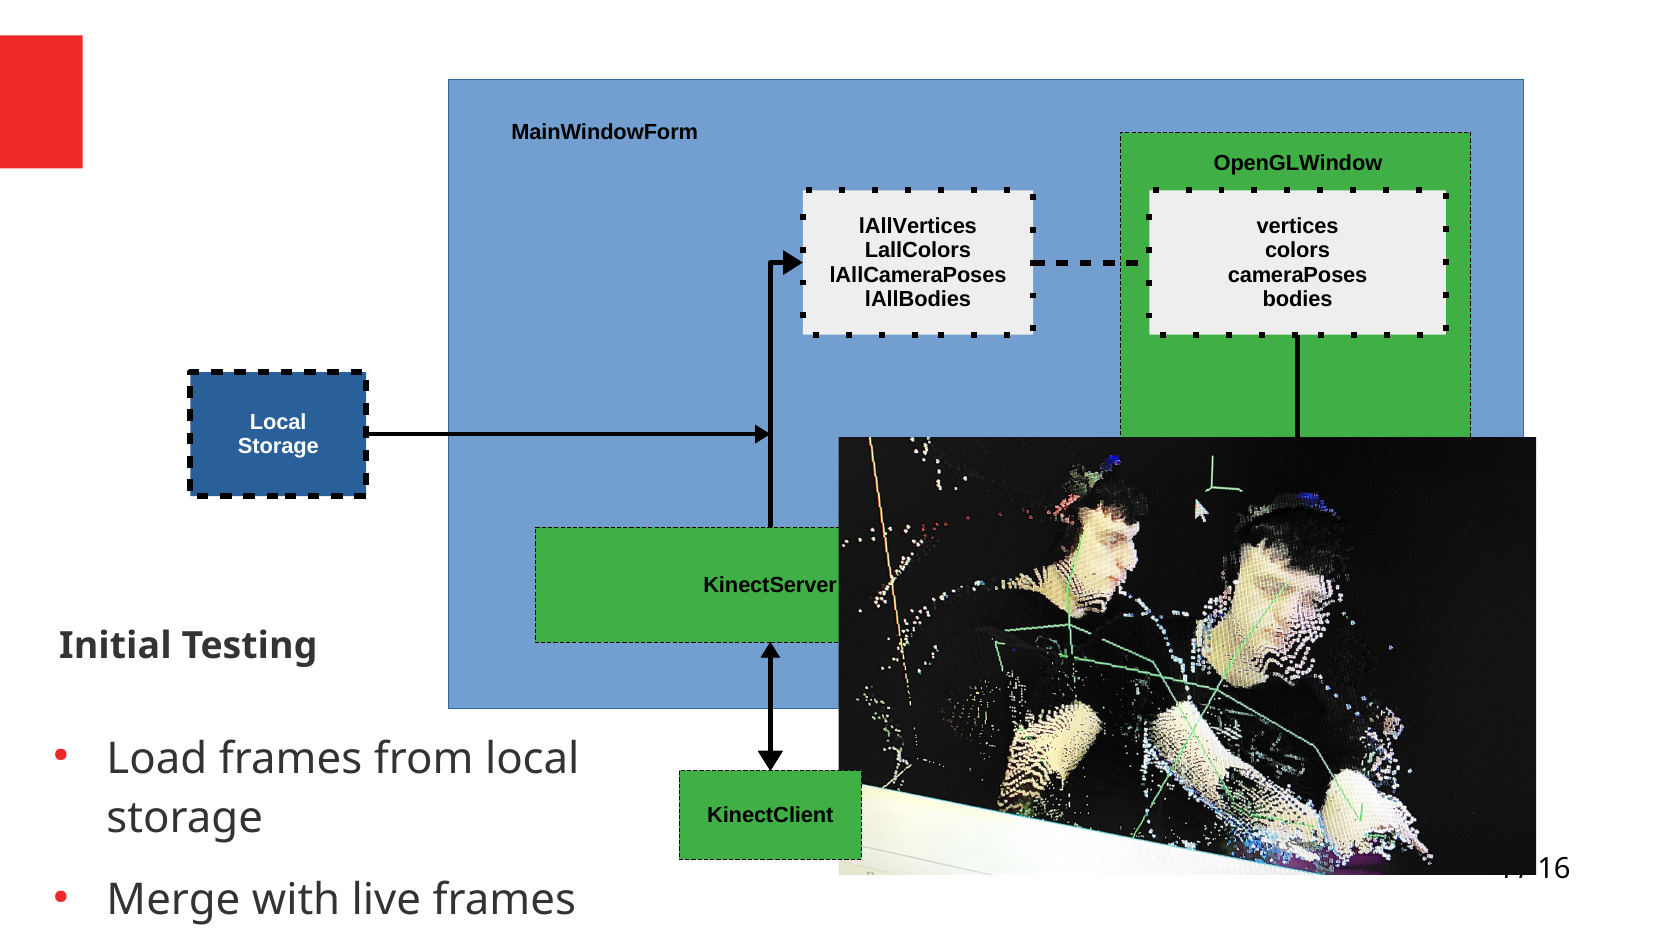

MainWindowForm
OpenGLWindow
lAllVertices
LallColors
lAllCameraPoses
lAllBodies
vertices
colors
cameraPoses
bodies
Local
Storage
Display
KinectServer
# Initial Testing
Load frames from local storage
Merge with live frames
KinectClient
KinectClient
KinectClient
4